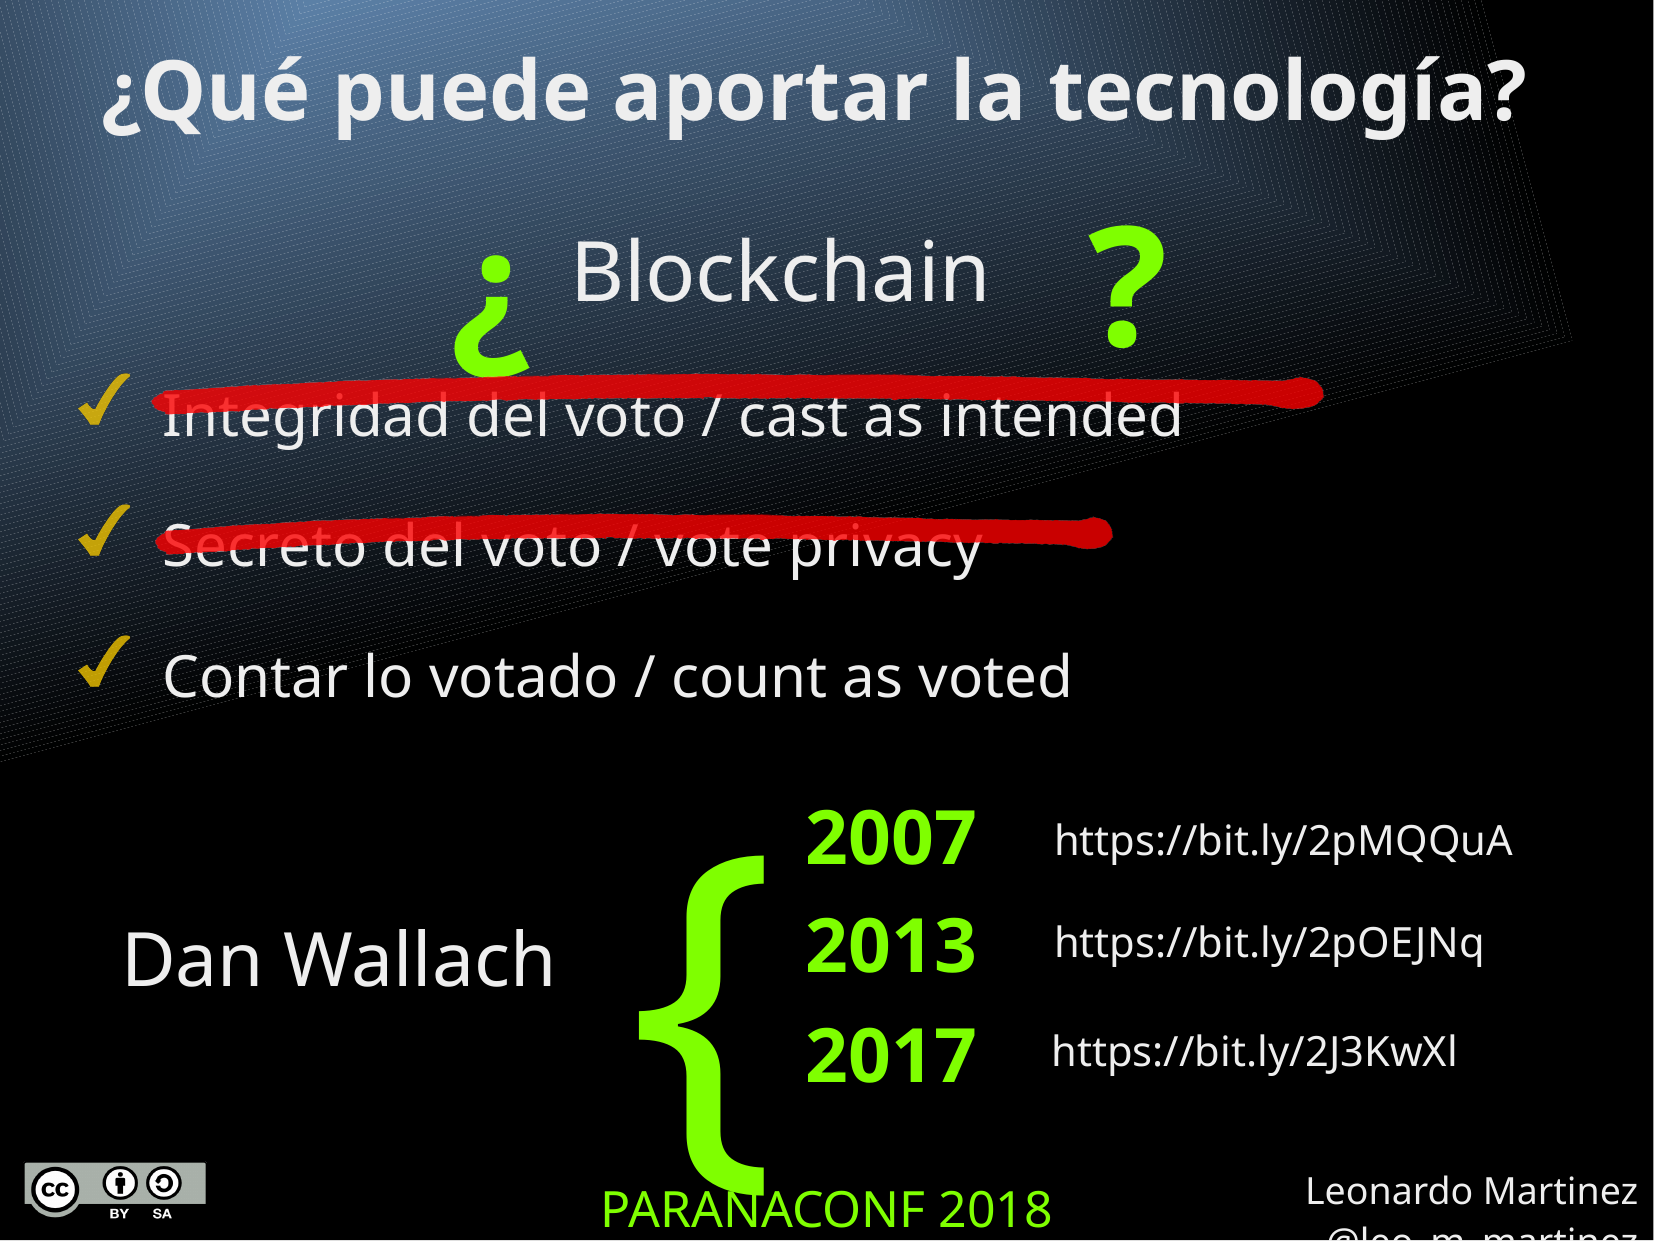

# ¿Qué puede aportar la tecnología?
¿
?
Blockchain
Integridad del voto / cast as intended
Secreto del voto / vote privacy
Contar lo votado / count as voted
{
2007
https://bit.ly/2pMQQuA
2013
https://bit.ly/2pOEJNq
Dan Wallach
2017
https://bit.ly/2J3KwXl
Leonardo Martinez
@leo_m_martinez
PARANACONF 2018